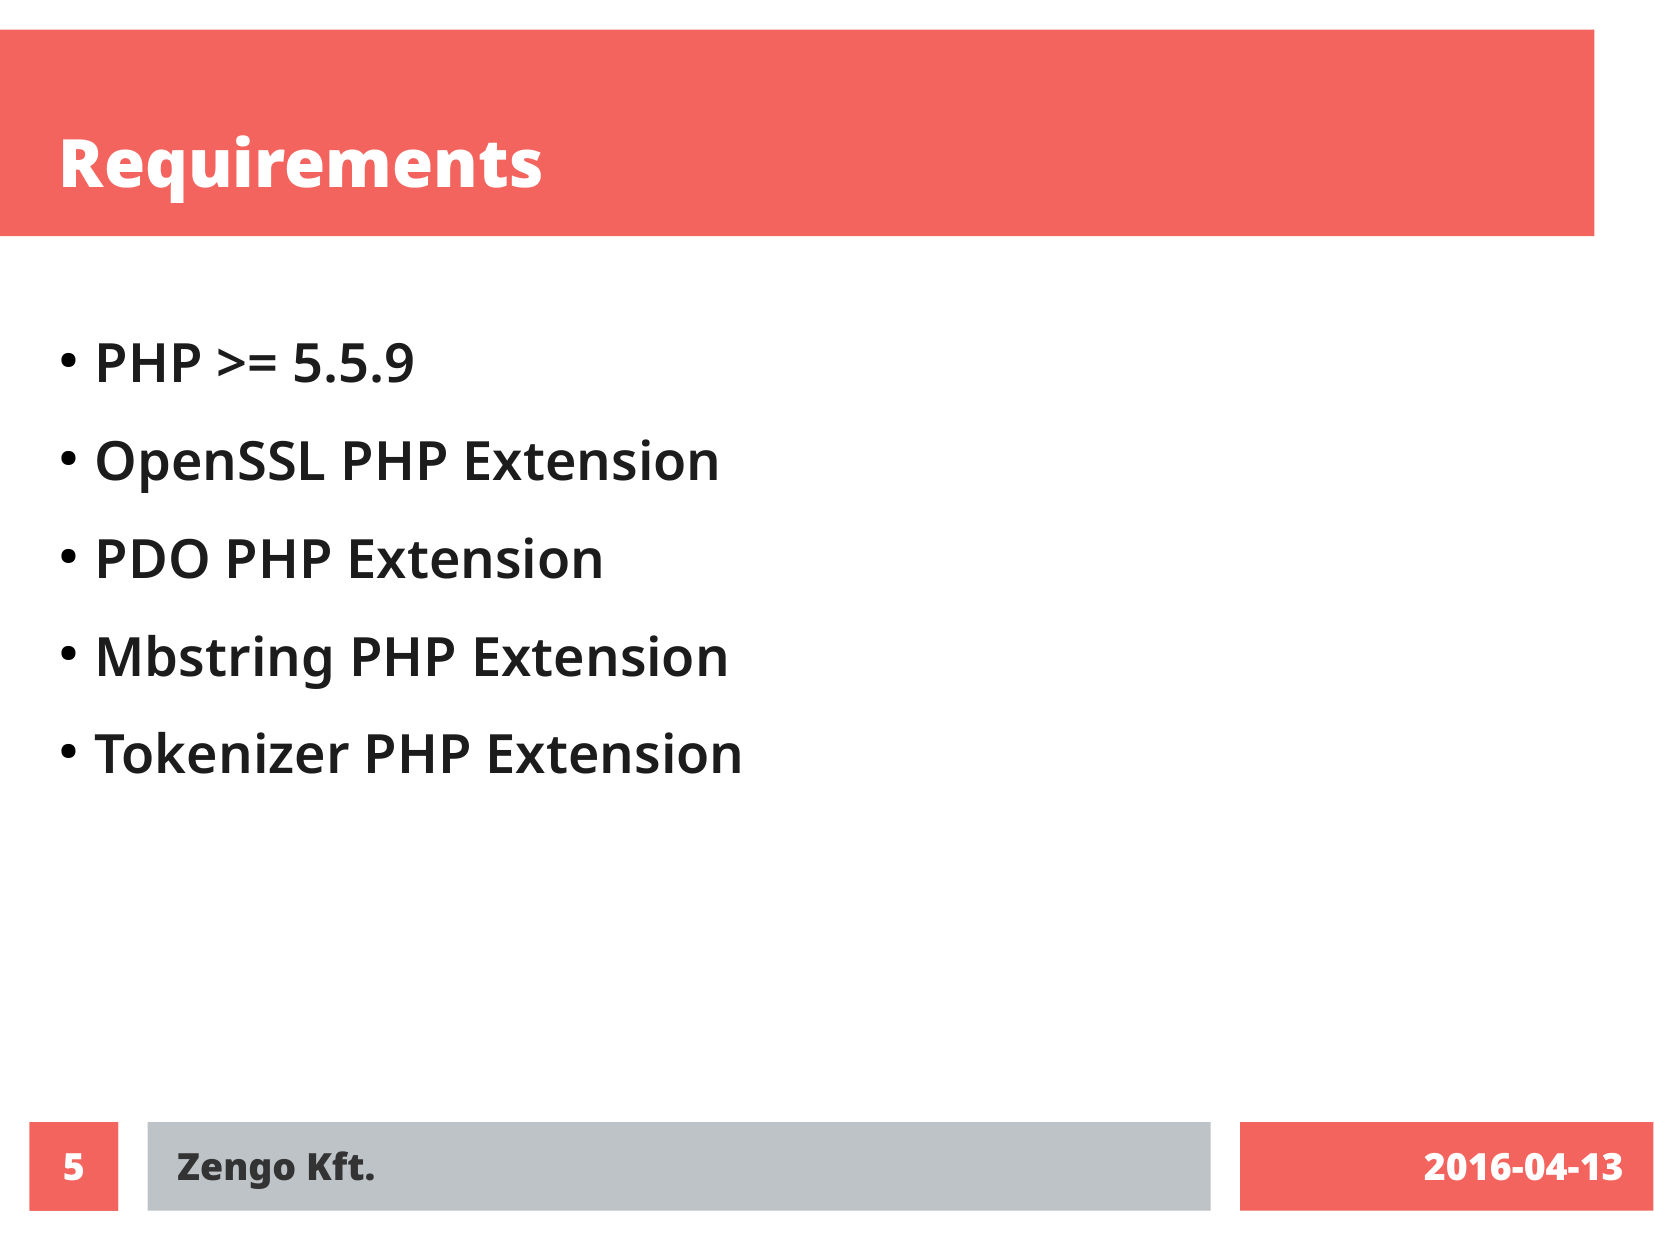

# Requirements
PHP >= 5.5.9
OpenSSL PHP Extension
PDO PHP Extension
Mbstring PHP Extension
Tokenizer PHP Extension
5
Zengo Kft.
2016-04-13